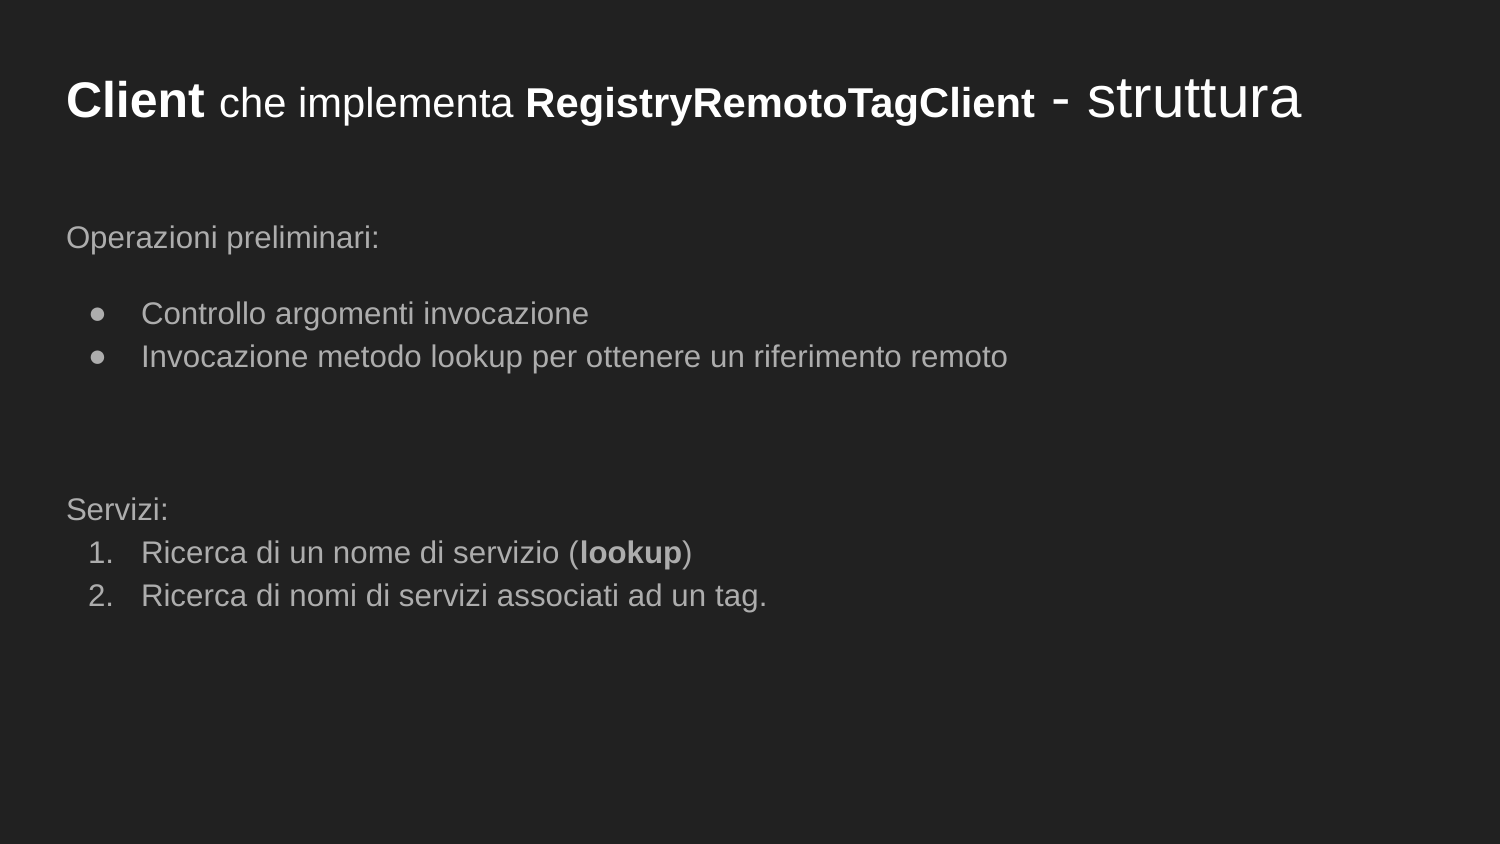

# Client che implementa RegistryRemotoTagClient - struttura
Operazioni preliminari:
Controllo argomenti invocazione
Invocazione metodo lookup per ottenere un riferimento remoto
Servizi:
Ricerca di un nome di servizio (lookup)
Ricerca di nomi di servizi associati ad un tag.